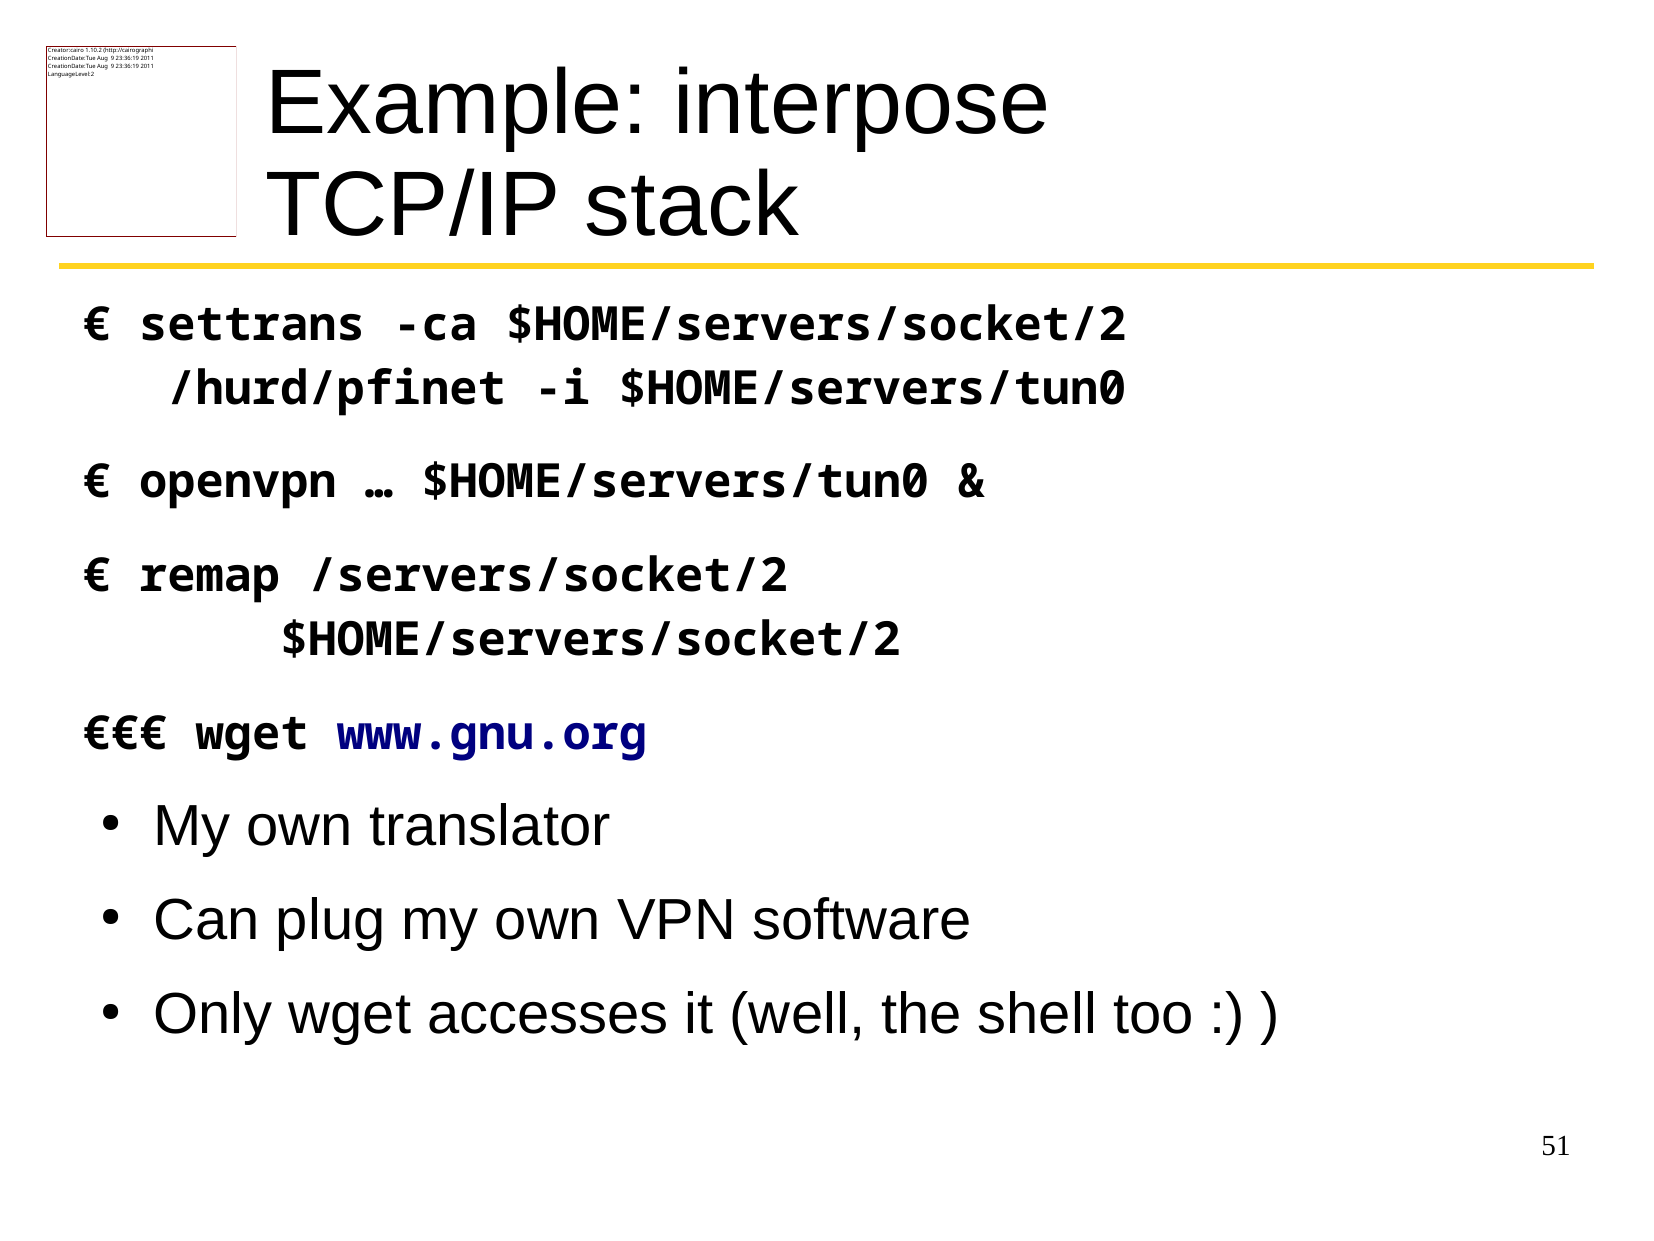

# Example: interpose TCP/IP stack
€ settrans -ca $HOME/servers/socket/2    /hurd/pfinet -i $HOME/servers/tun0
€ openvpn … $HOME/servers/tun0 &
€ remap /servers/socket/2        $HOME/servers/socket/2
€€€ wget www.gnu.org
My own translator
Can plug my own VPN software
Only wget accesses it (well, the shell too :) )
51